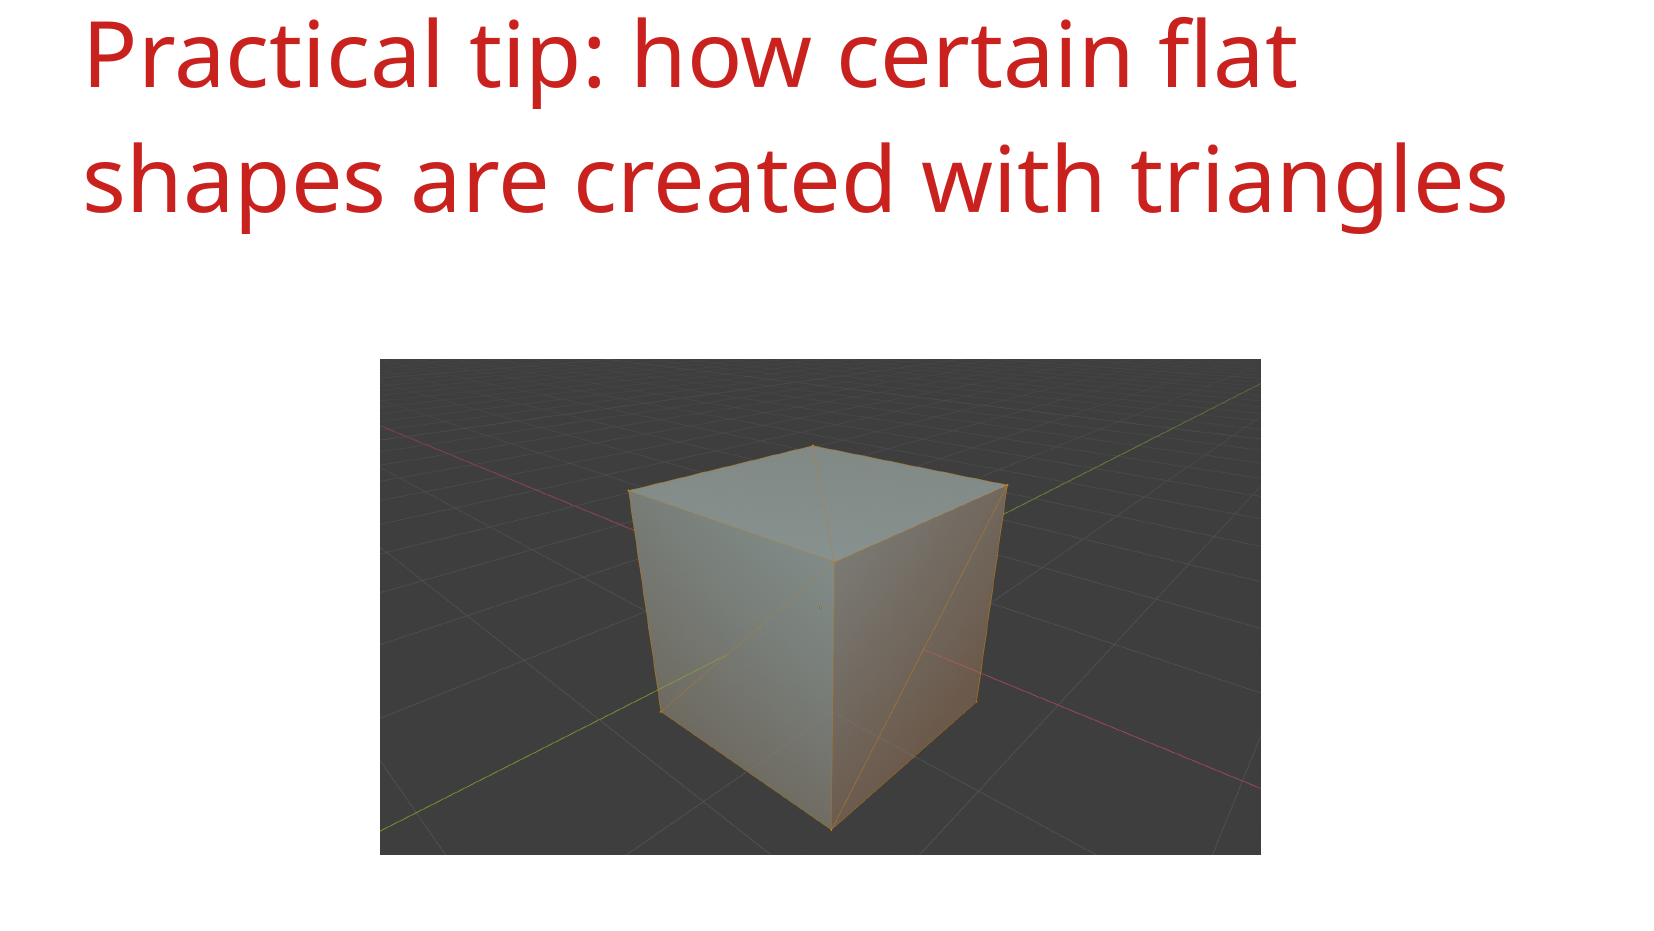

# Practical tip: how certain flat shapes are created with triangles